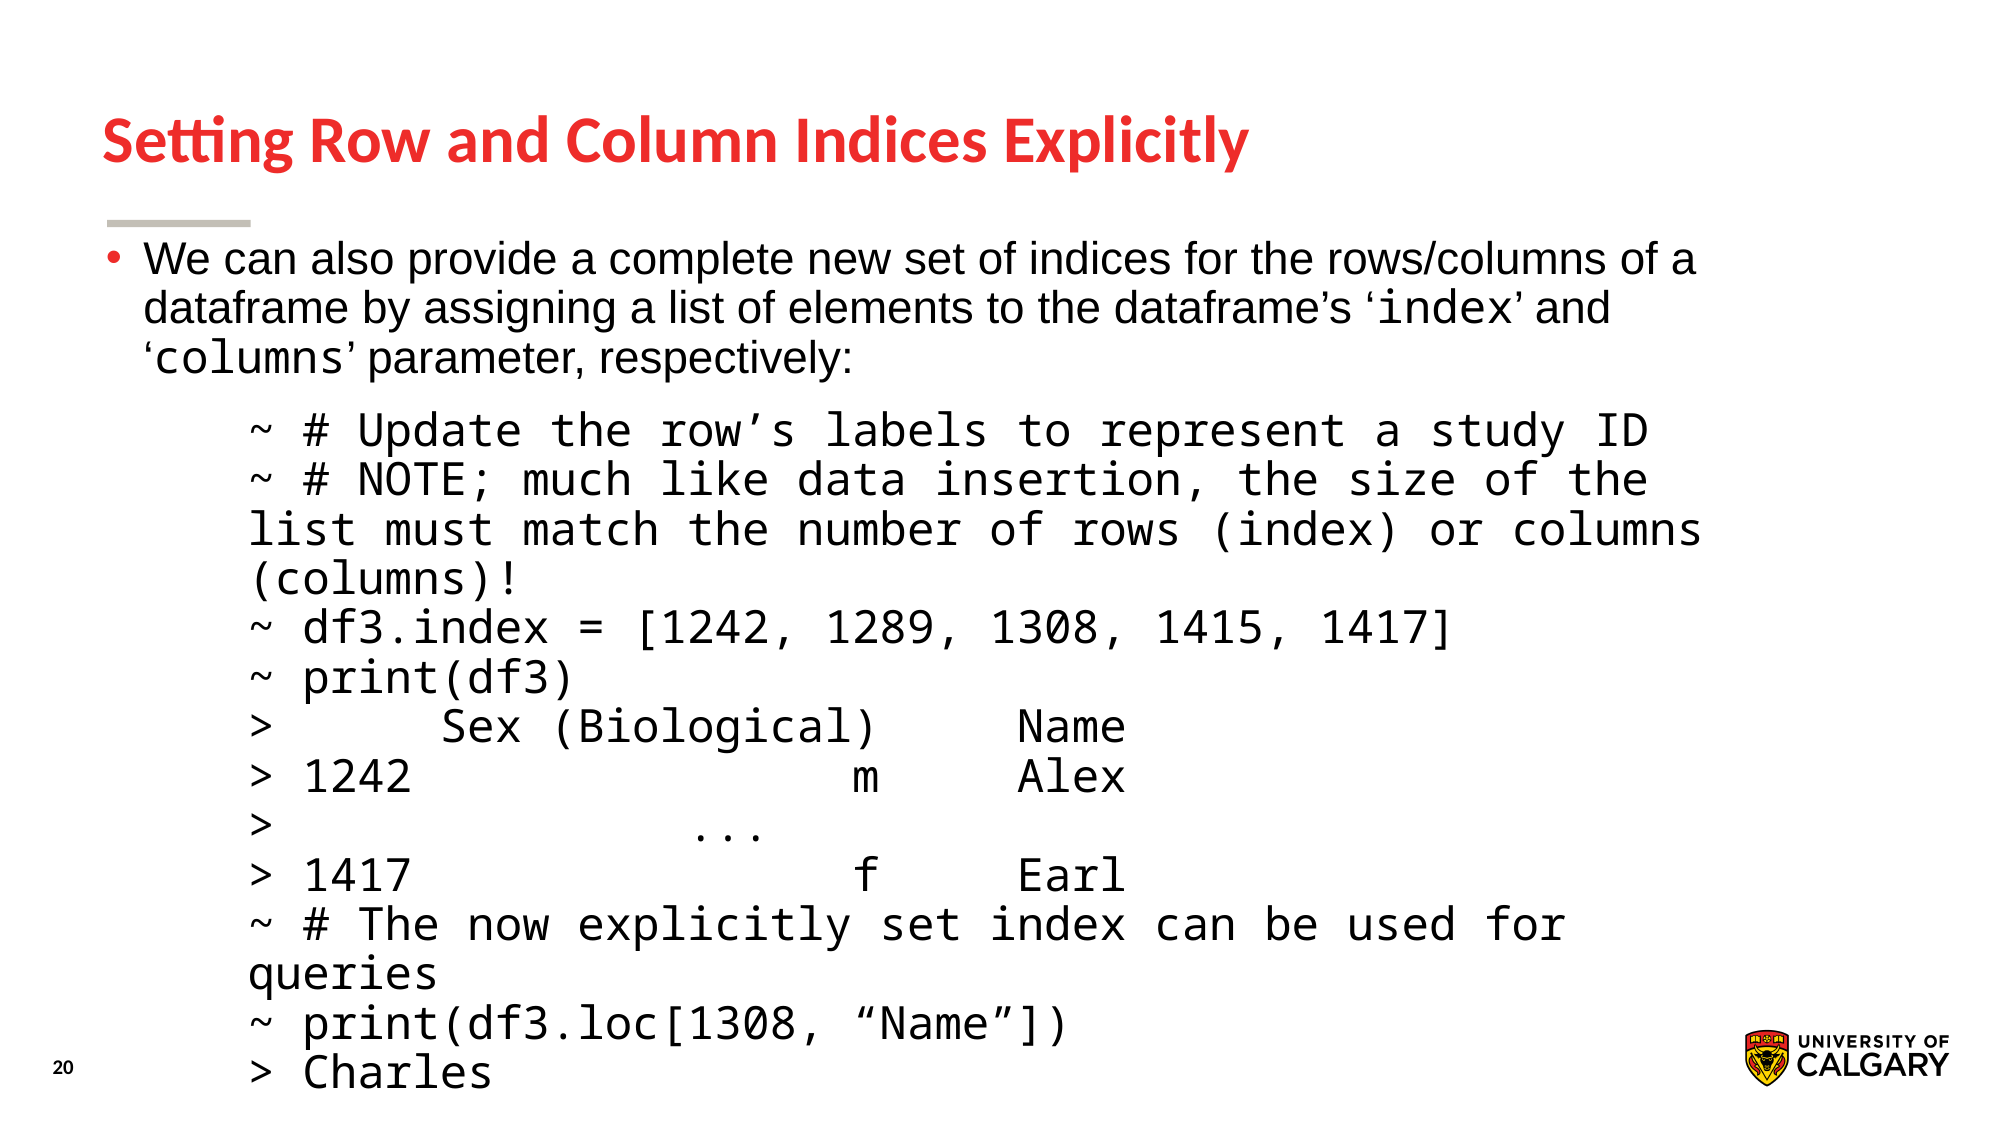

# Setting Row and Column Indices Explicitly
We can also provide a complete new set of indices for the rows/columns of a dataframe by assigning a list of elements to the dataframe’s ‘index’ and ‘columns’ parameter, respectively:
~ # Update the row’s labels to represent a study ID
~ # NOTE; much like data insertion, the size of the list must match the number of rows (index) or columns (columns)!
~ df3.index = [1242, 1289, 1308, 1415, 1417]
~ print(df3)
> Sex (Biological) Name
> 1242 m Alex
> ...
> 1417 f Earl
~ # The now explicitly set index can be used for queries
~ print(df3.loc[1308, “Name”])
> Charles